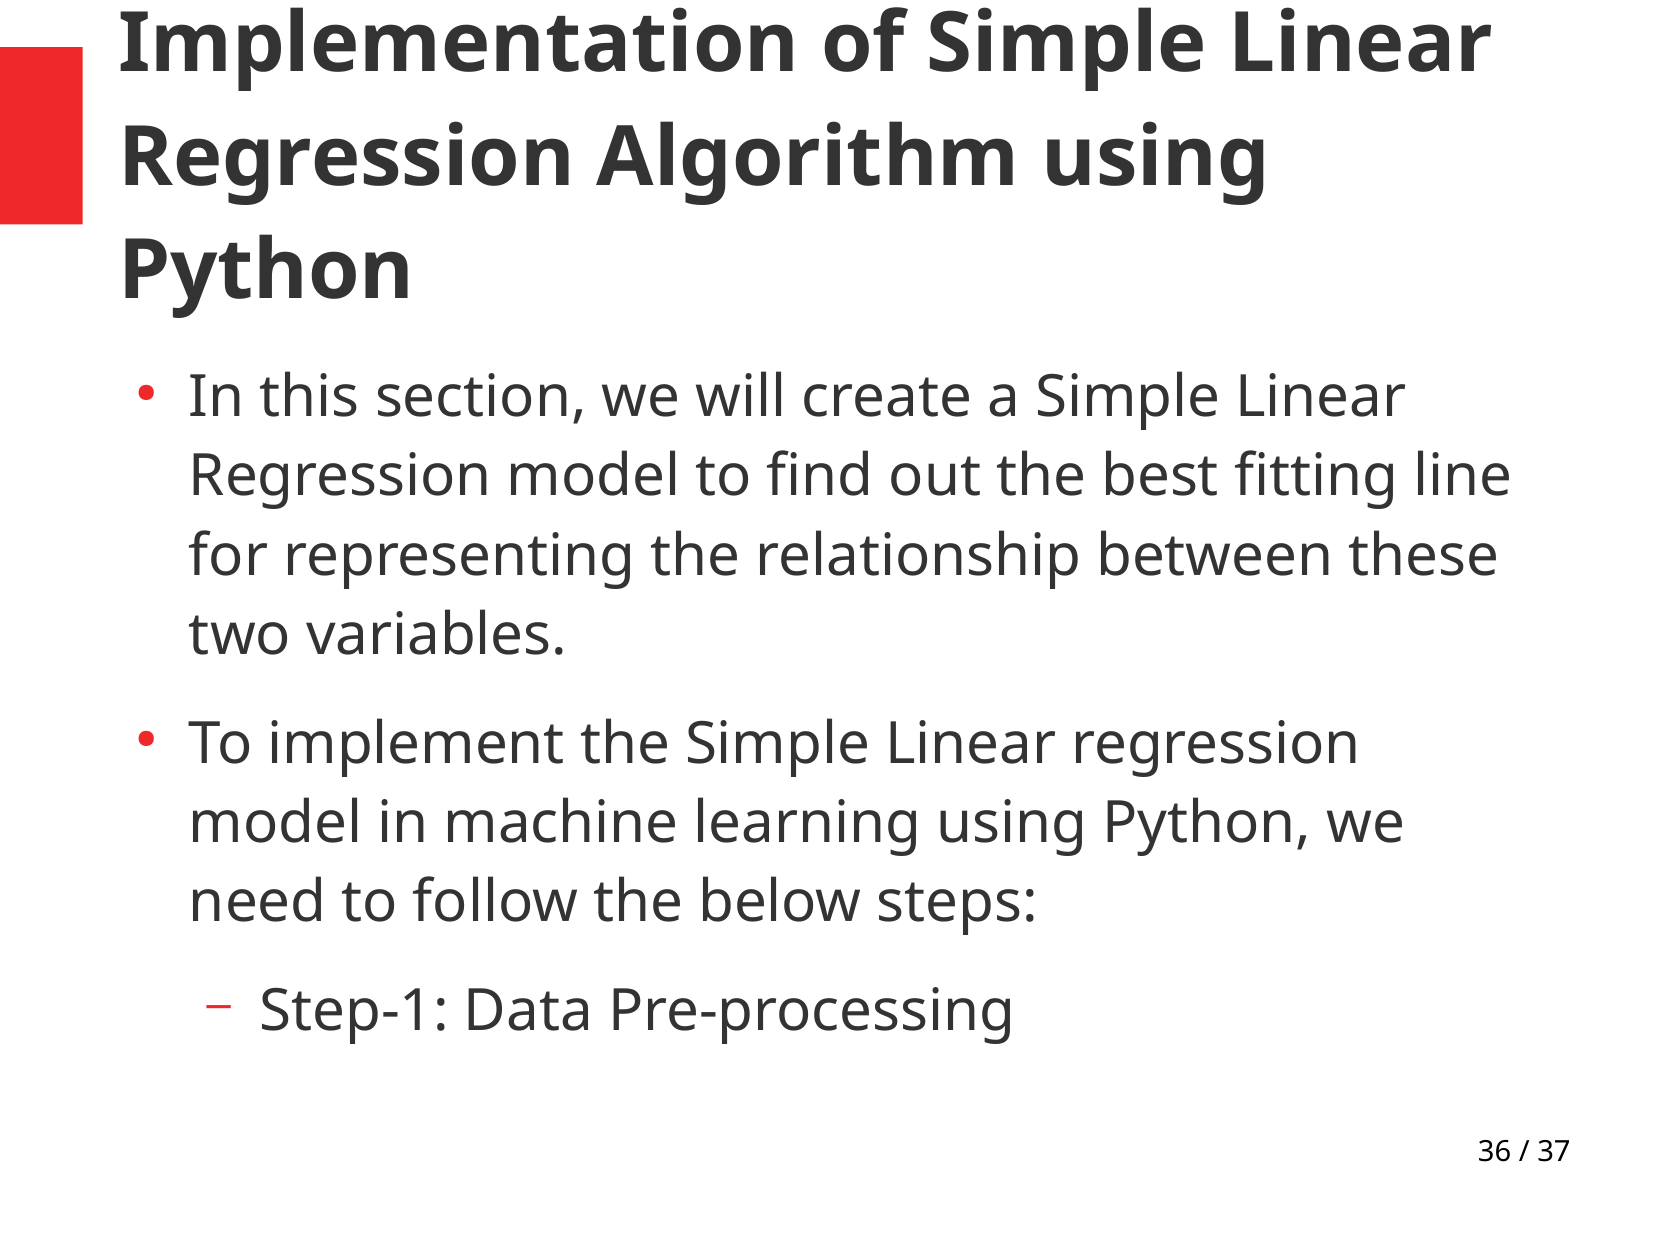

# Implementation of Simple Linear Regression Algorithm using Python
In this section, we will create a Simple Linear Regression model to find out the best fitting line for representing the relationship between these two variables.
To implement the Simple Linear regression model in machine learning using Python, we need to follow the below steps:
Step-1: Data Pre-processing
36